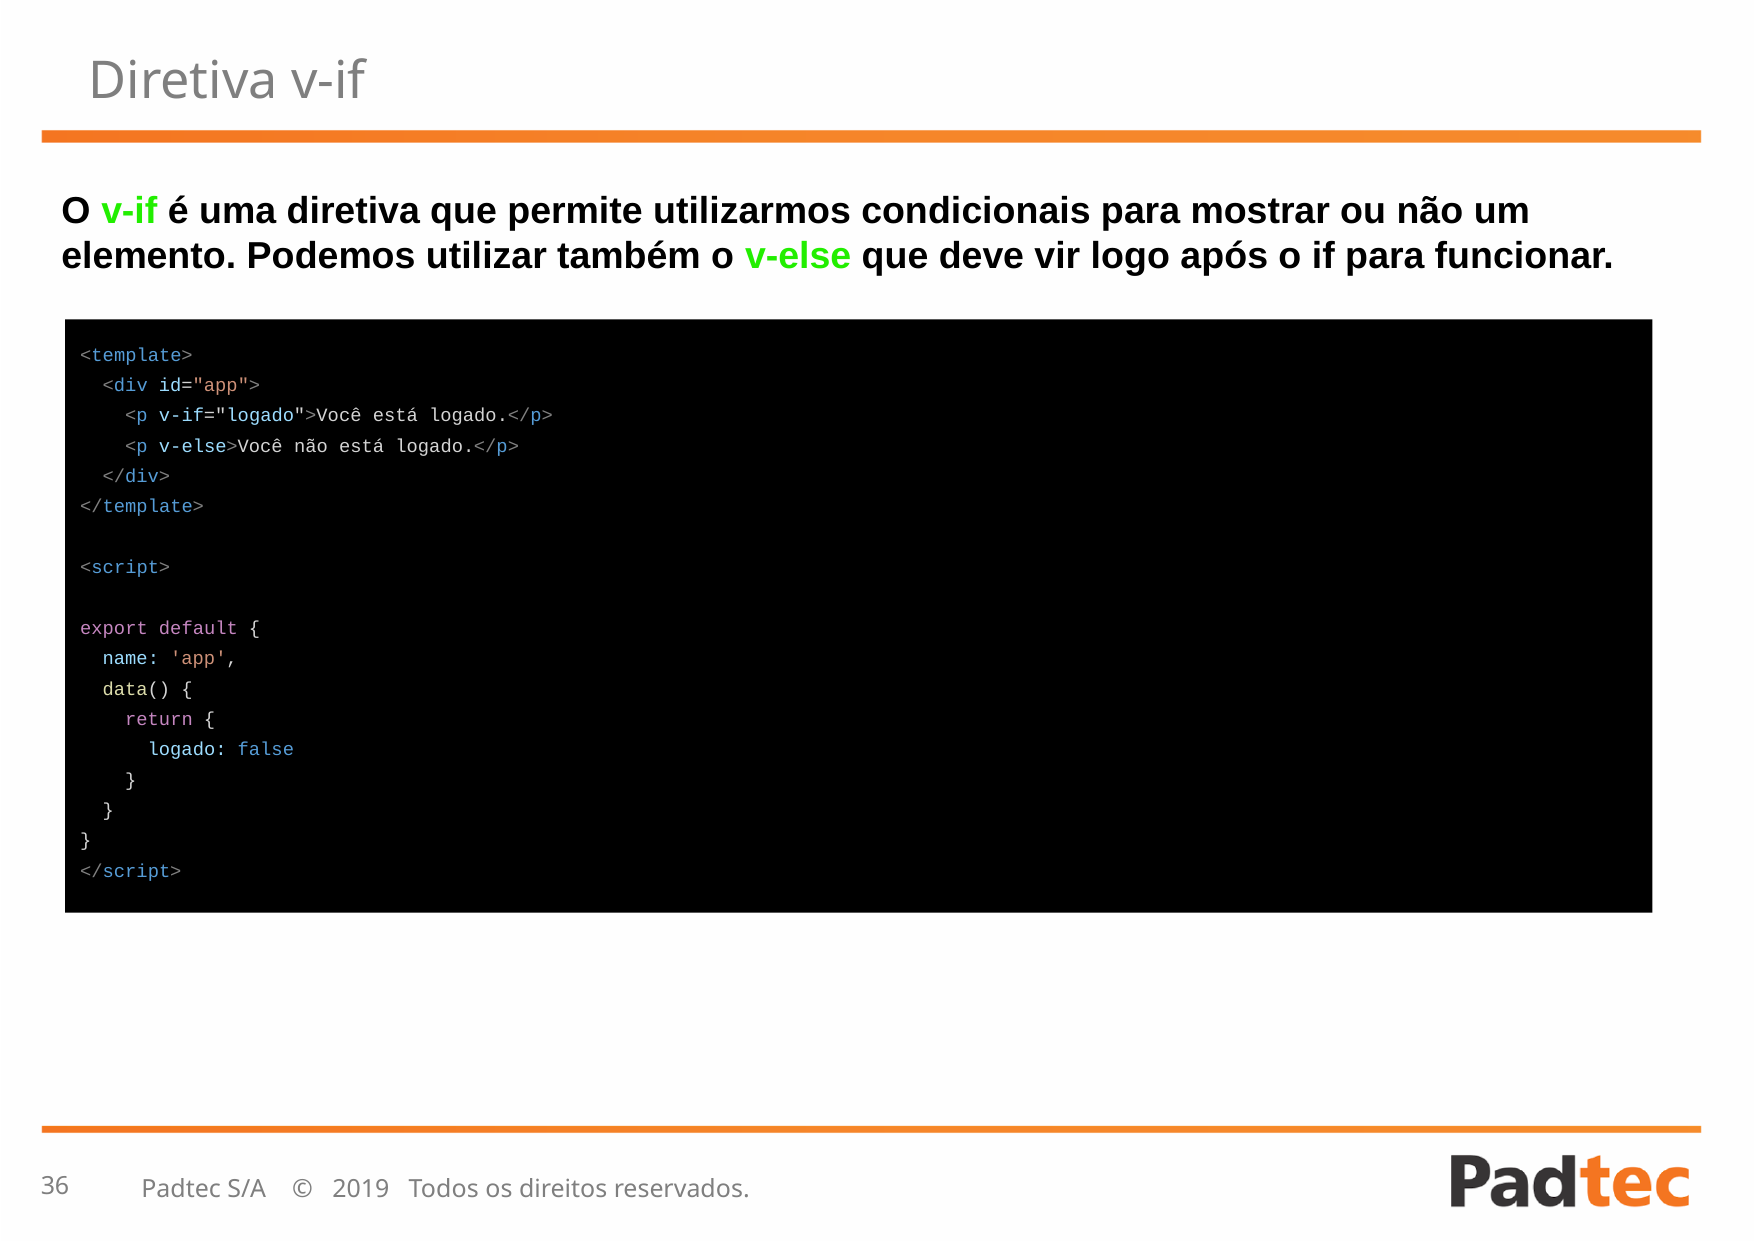

# Diretiva v-if
O v-if é uma diretiva que permite utilizarmos condicionais para mostrar ou não um elemento. Podemos utilizar também o v-else que deve vir logo após o if para funcionar.
<template>
 <div id="app">
 <p v-if="logado">Você está logado.</p>
 <p v-else>Você não está logado.</p>
 </div>
</template>
<script>
export default {
 name: 'app',
 data() {
 return {
 logado: false
 }
 }
}
</script>